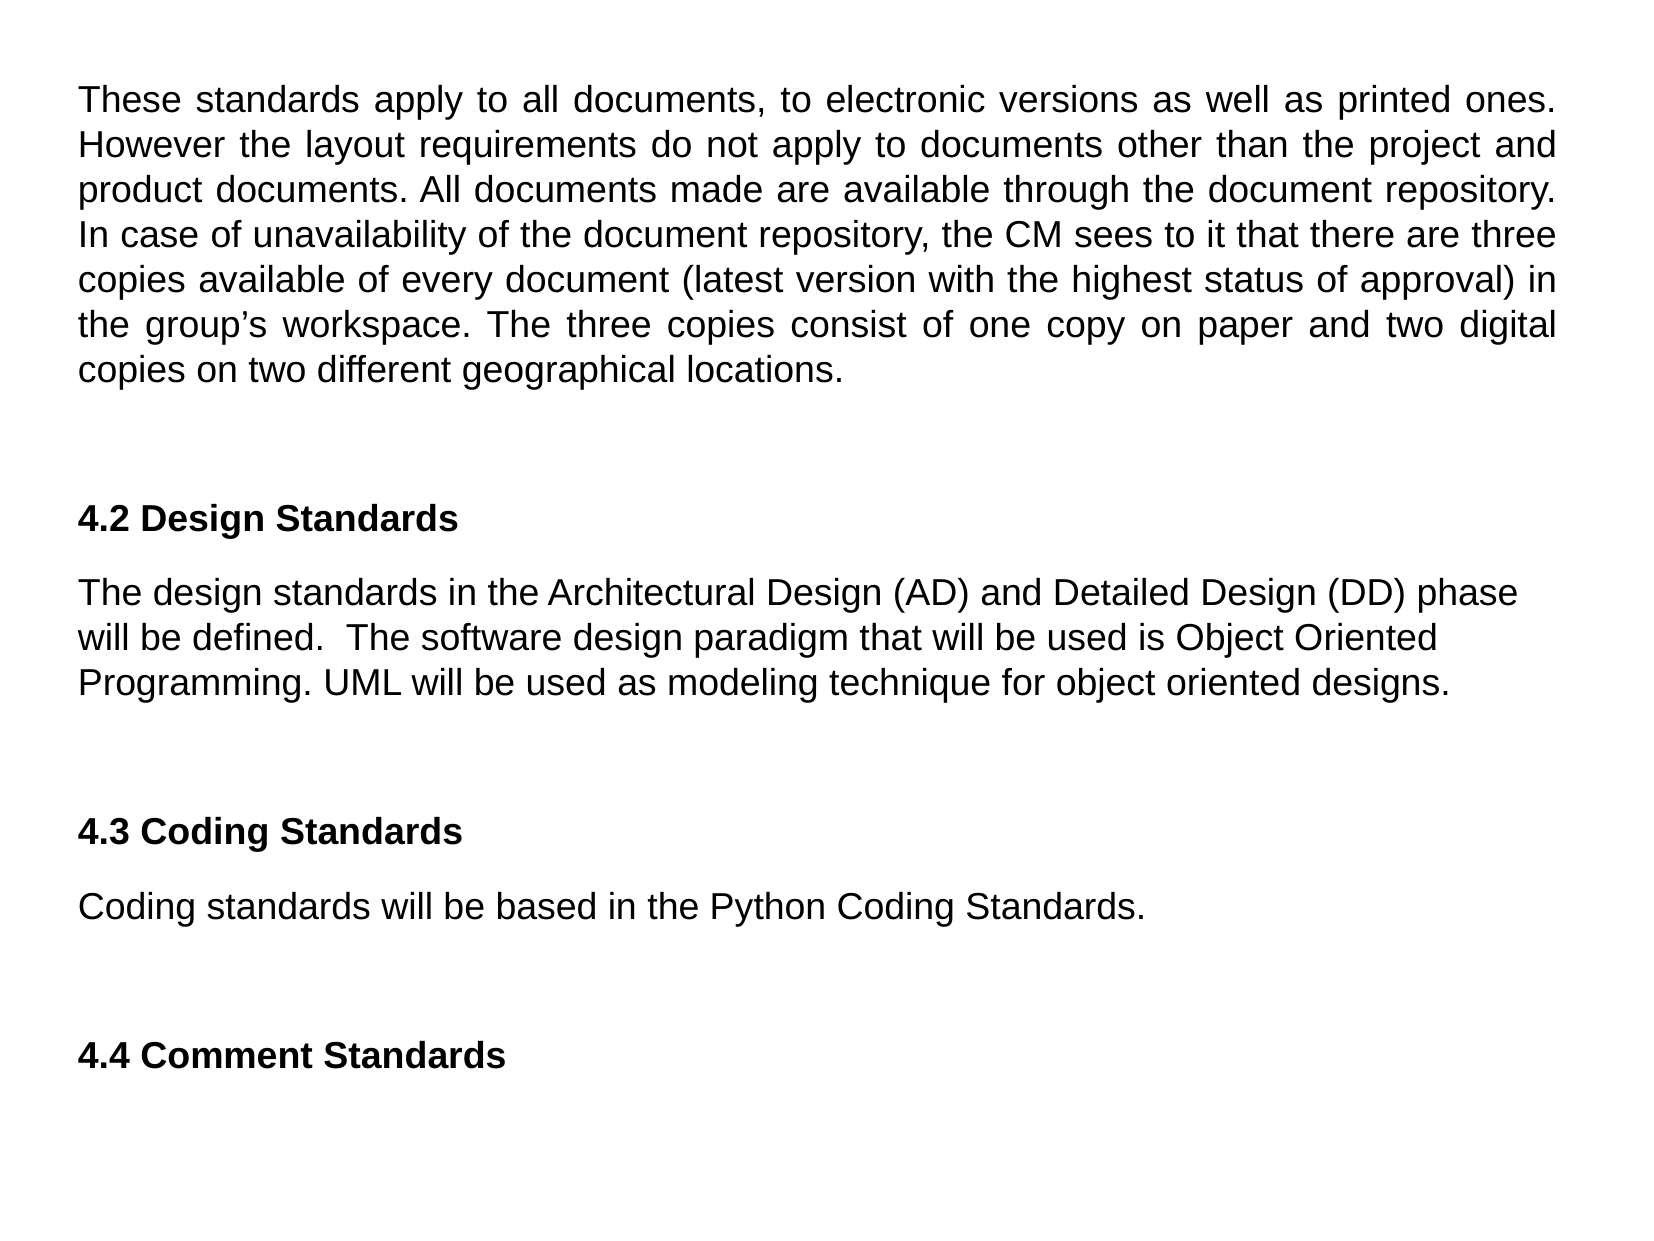

# These standards apply to all documents, to electronic versions as well as printed ones. However the layout requirements do not apply to documents other than the project and product documents. All documents made are available through the document repository. In case of unavailability of the document repository, the CM sees to it that there are three copies available of every document (latest version with the highest status of approval) in the group’s workspace. The three copies consist of one copy on paper and two digital copies on two different geographical locations.
4.2 Design Standards
The design standards in the Architectural Design (AD) and Detailed Design (DD) phase will be defined.  The software design paradigm that will be used is Object Oriented Programming. UML will be used as modeling technique for object oriented designs.
4.3 Coding Standards
Coding standards will be based in the Python Coding Standards.
4.4 Comment Standards